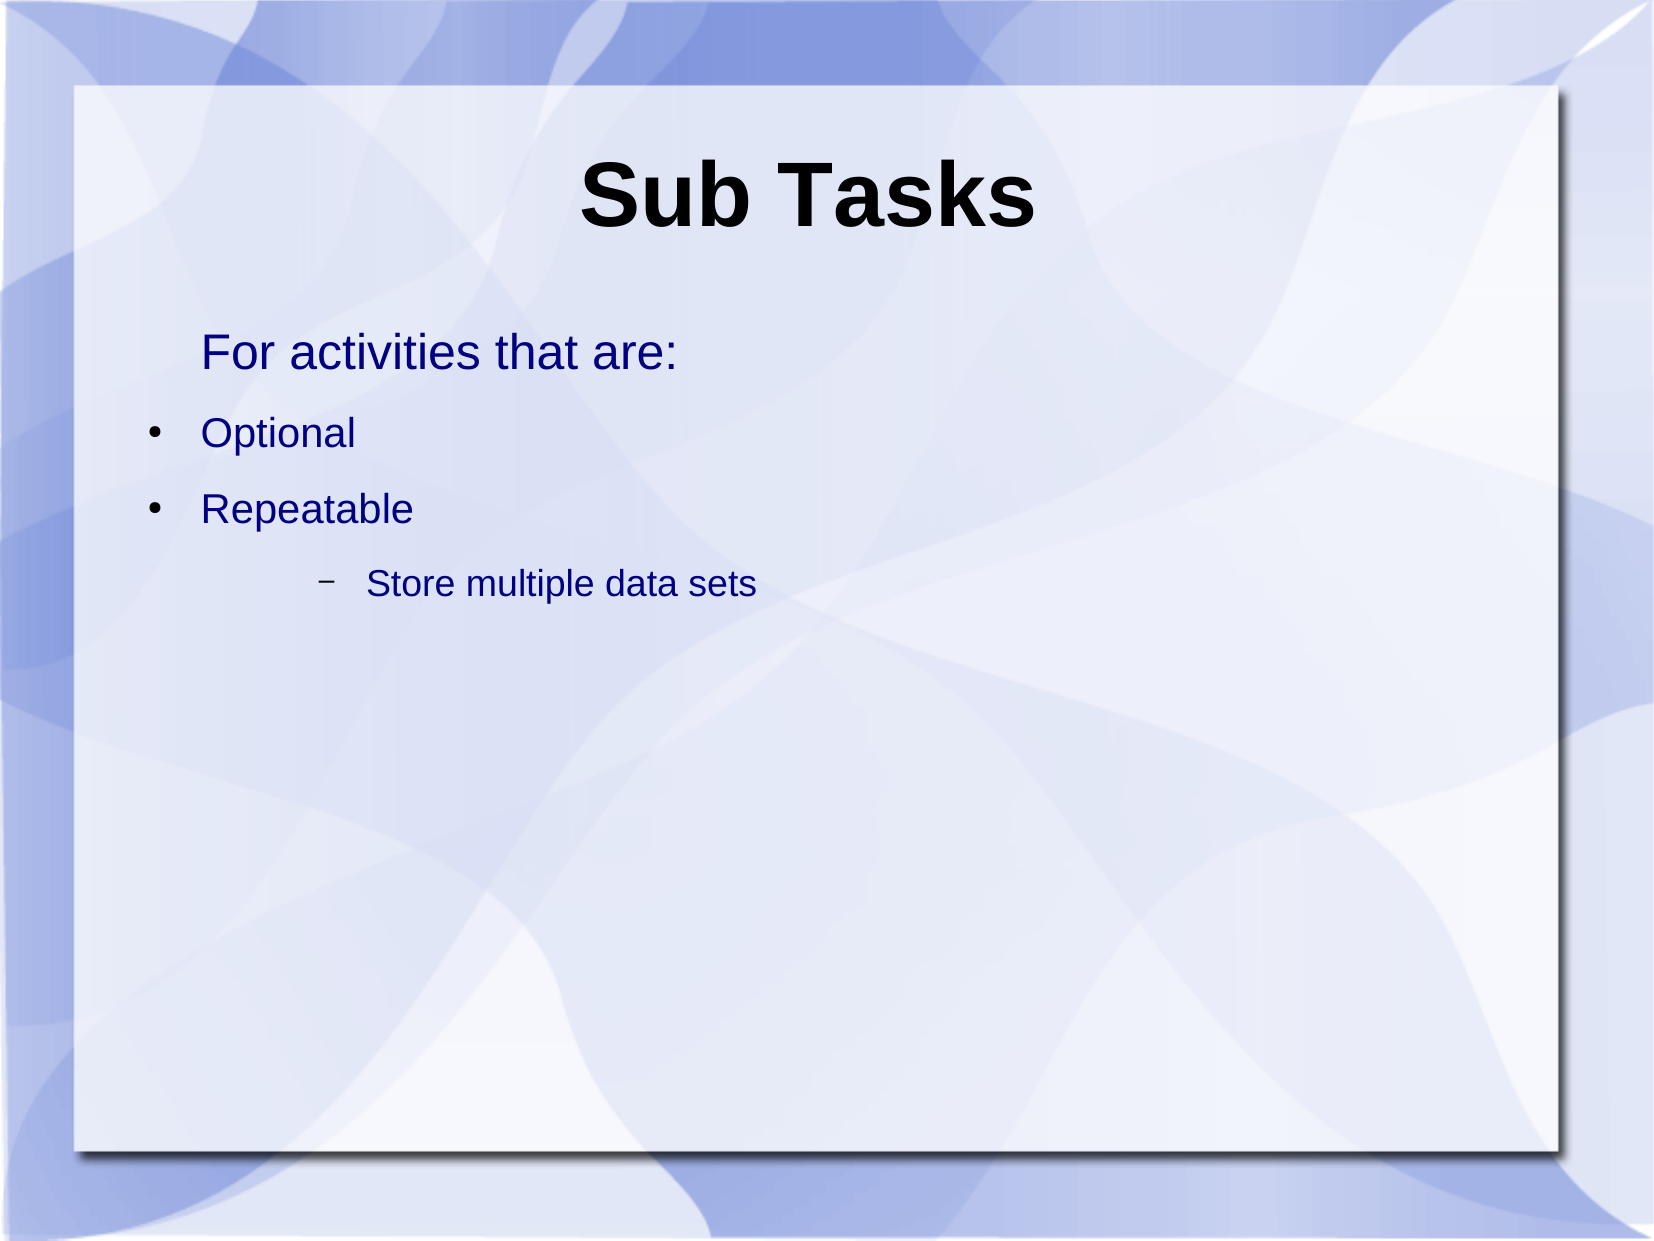

# Sub Tasks
For activities that are:
Optional
Repeatable
Store multiple data sets